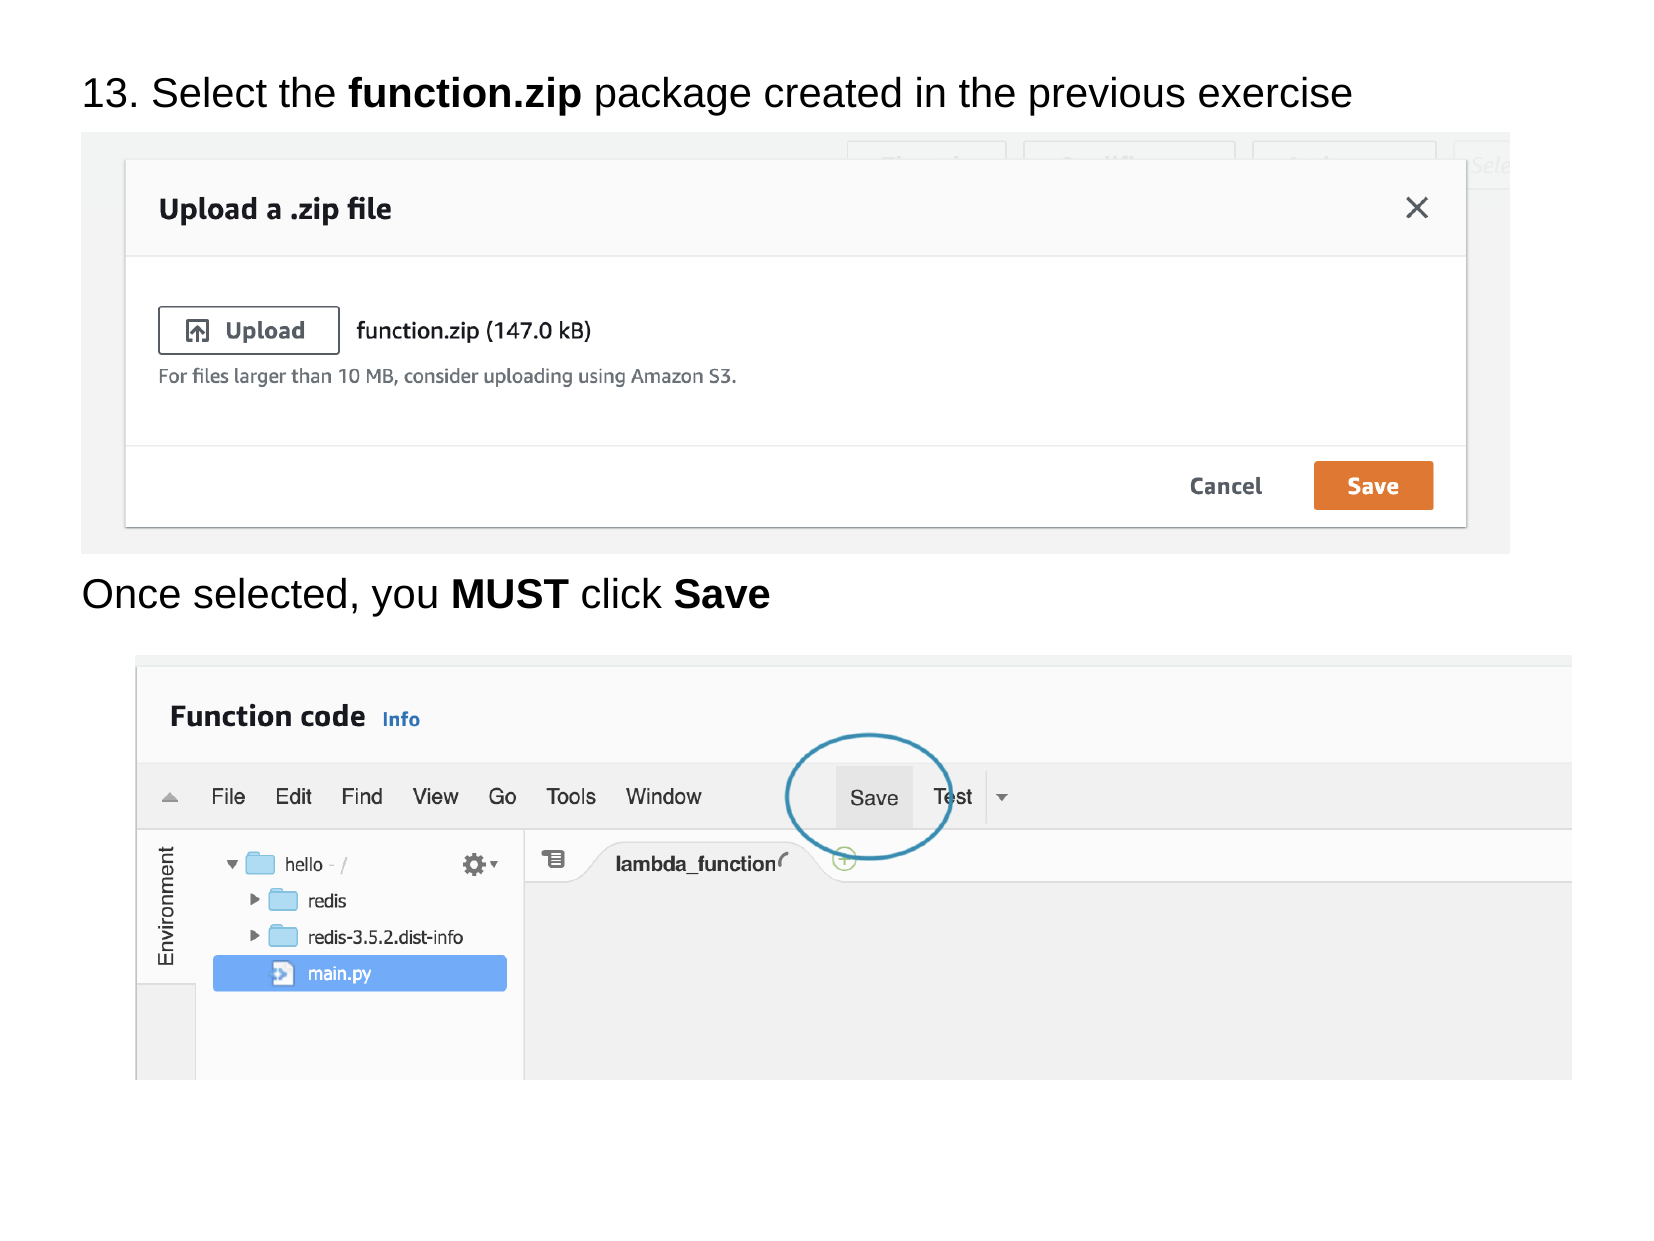

# 13. Select the function.zip package created in the previous exercise
Once selected, you MUST click Save